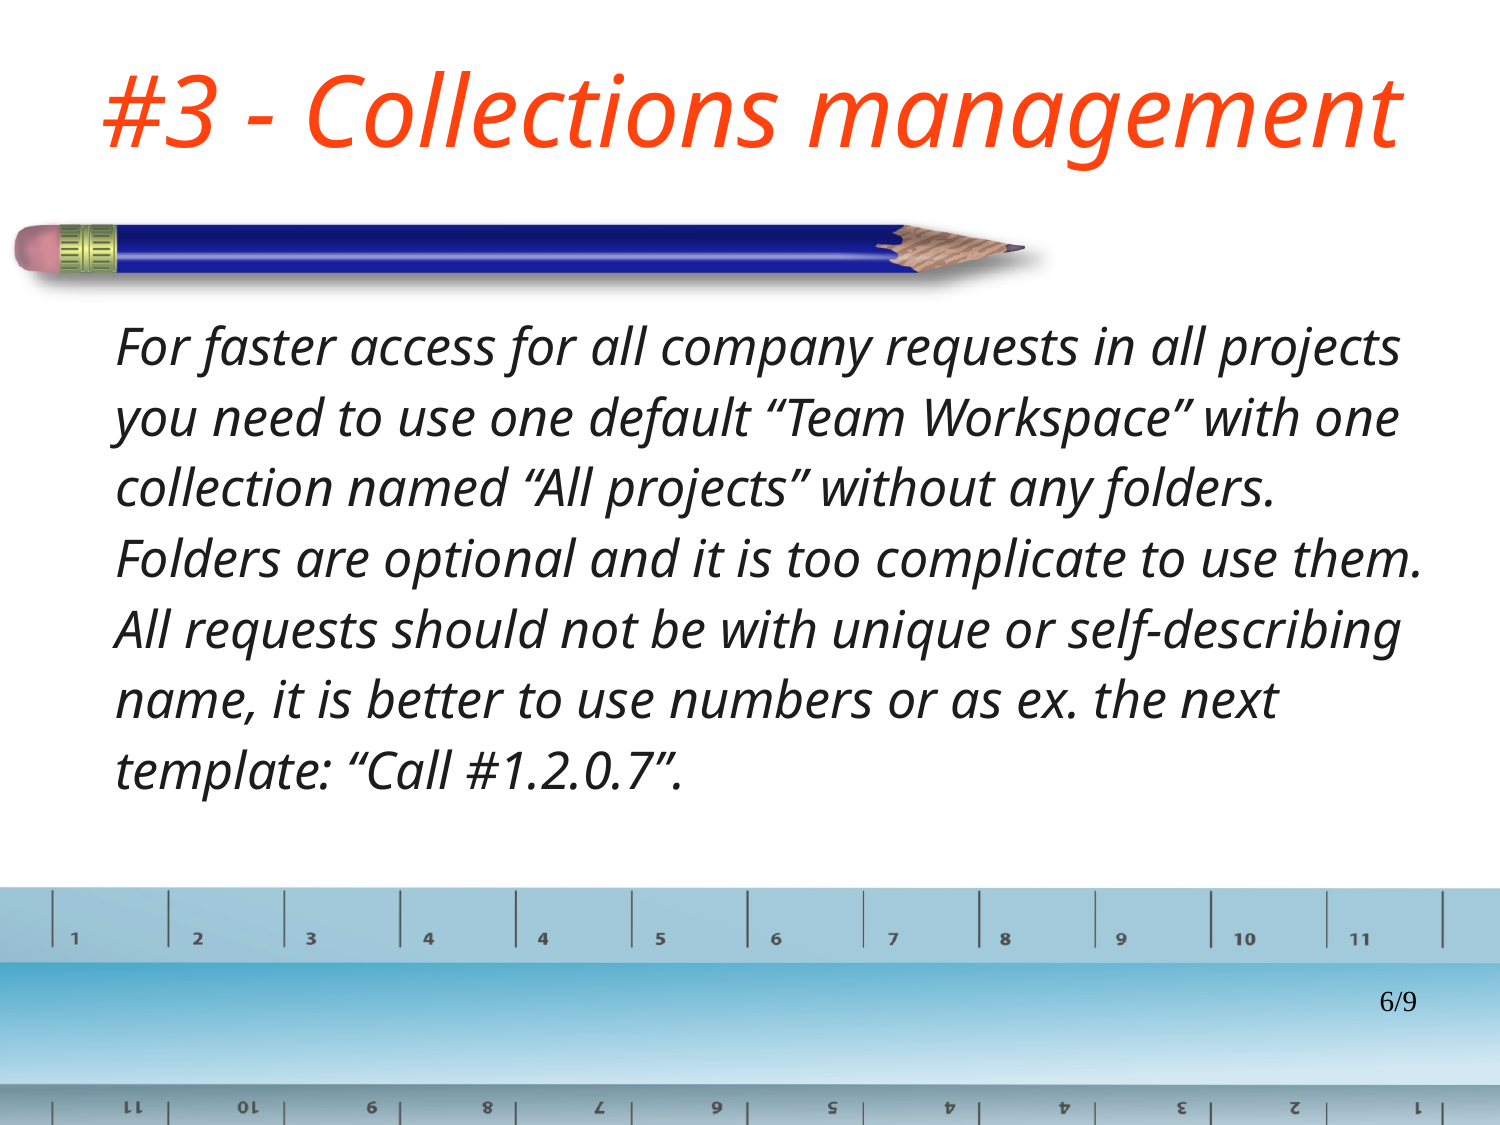

# #3 - Collections management
For faster access for all company requests in all projects you need to use one default “Team Workspace” with one collection named “All projects” without any folders. Folders are optional and it is too complicate to use them. All requests should not be with unique or self-describing name, it is better to use numbers or as ex. the next template: “Call #1.2.0.7”.